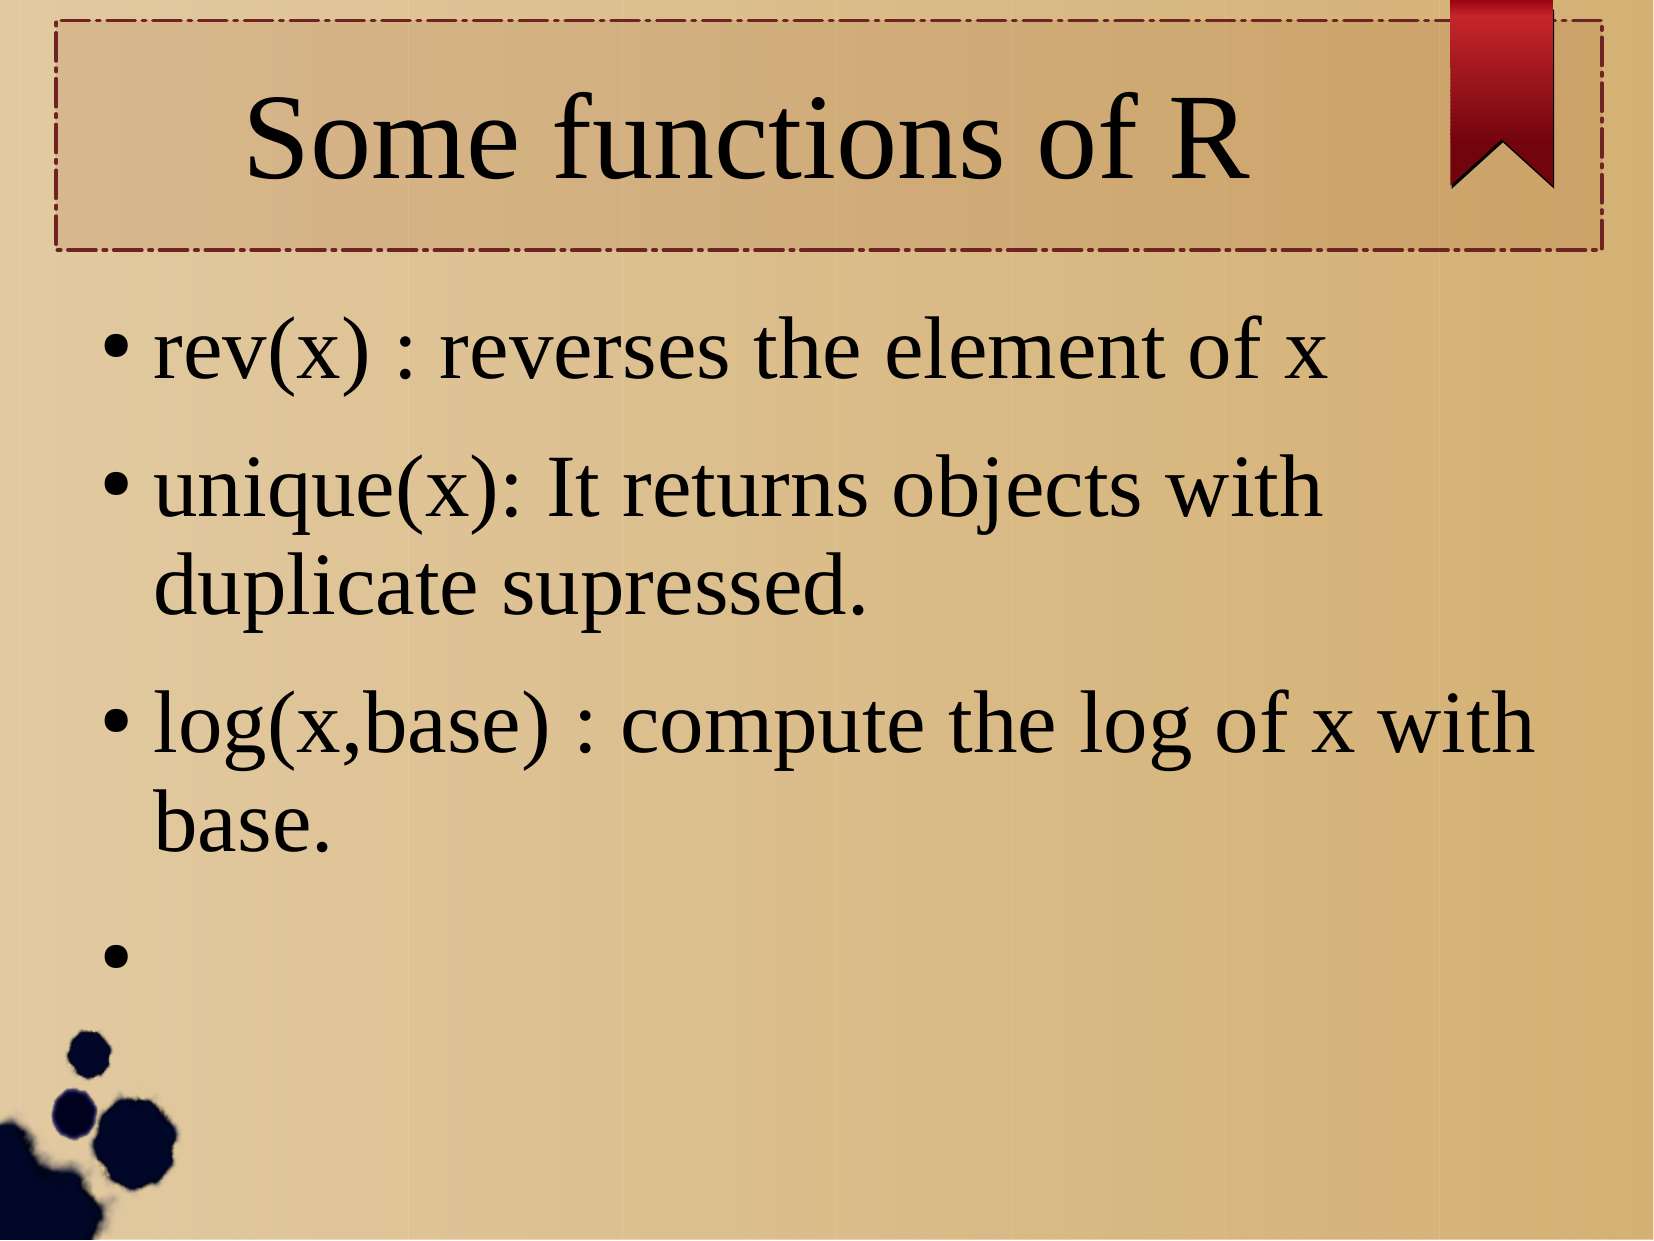

# Some functions of R
rev(x) : reverses the element of x
unique(x): It returns objects with duplicate supressed.
log(x,base) : compute the log of x with base.